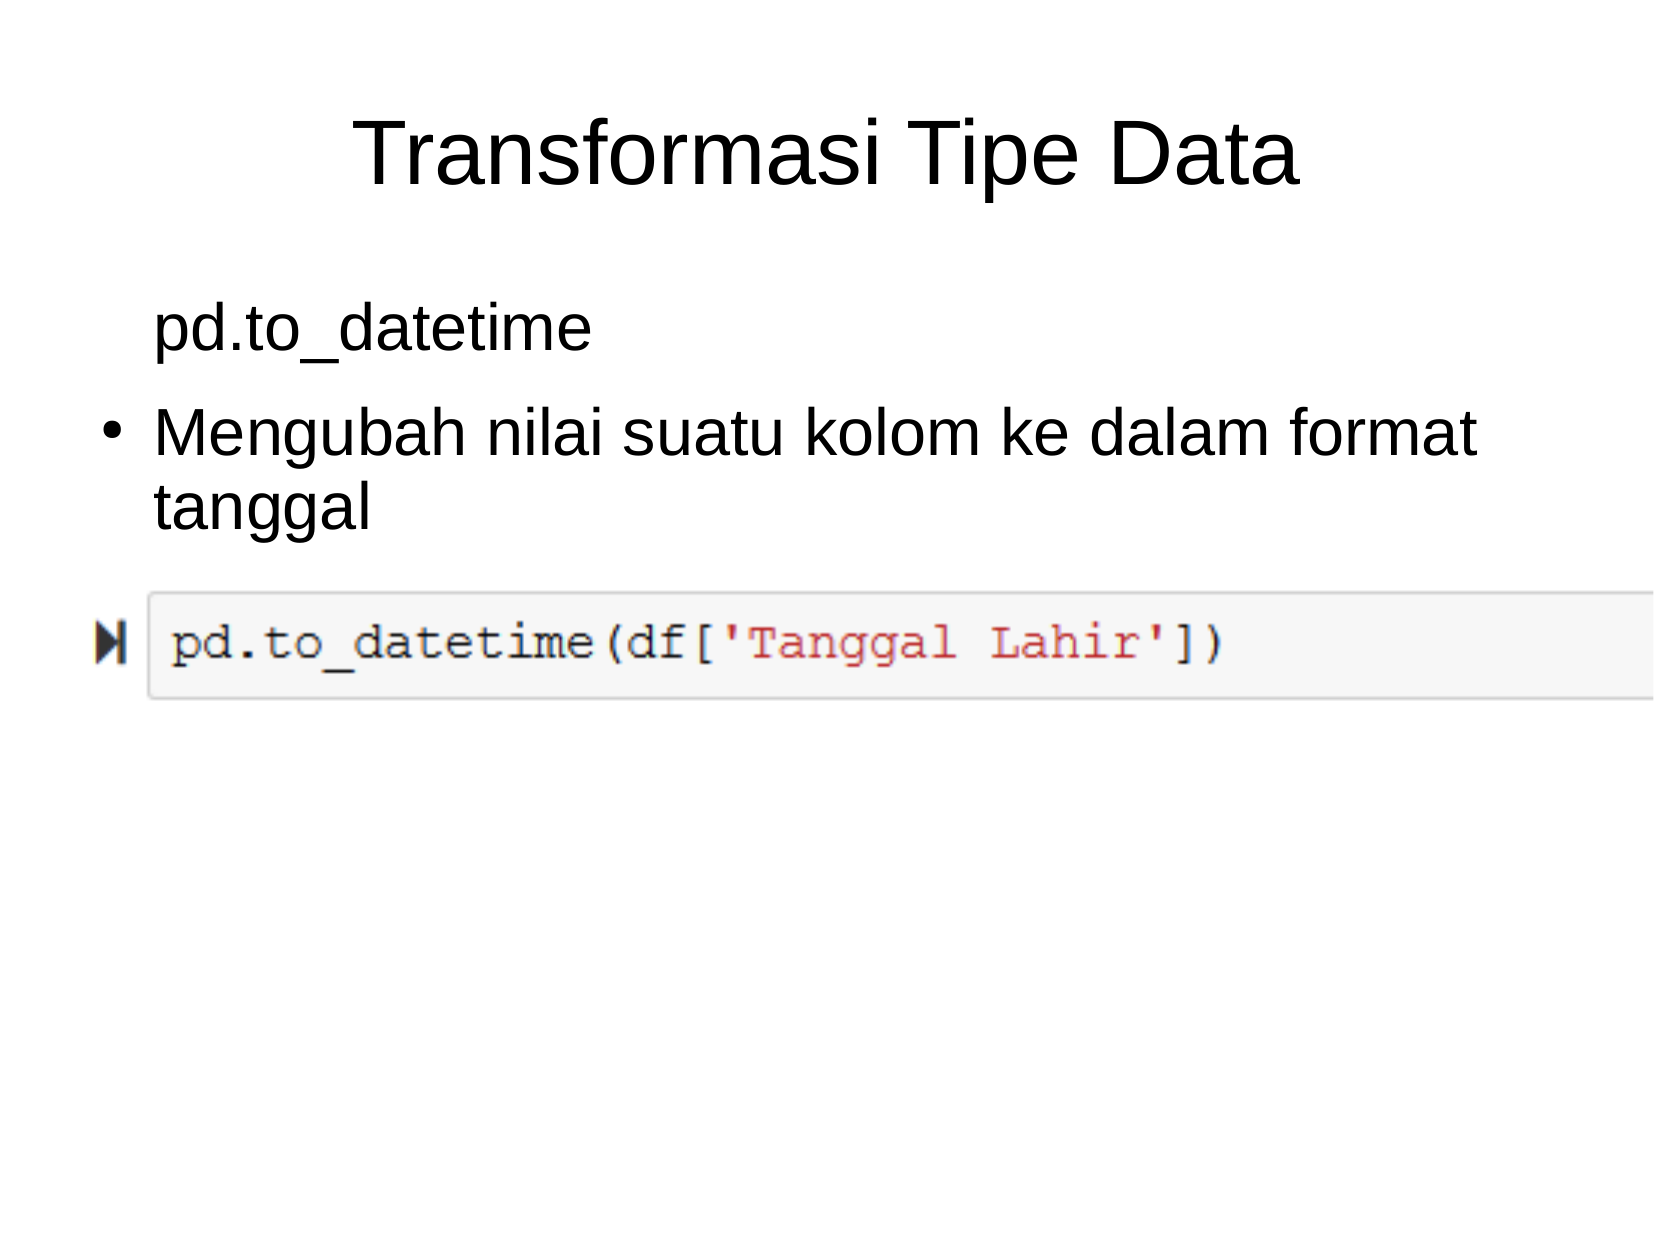

# Transformasi Tipe Data
pd.to_datetime
Mengubah nilai suatu kolom ke dalam format tanggal